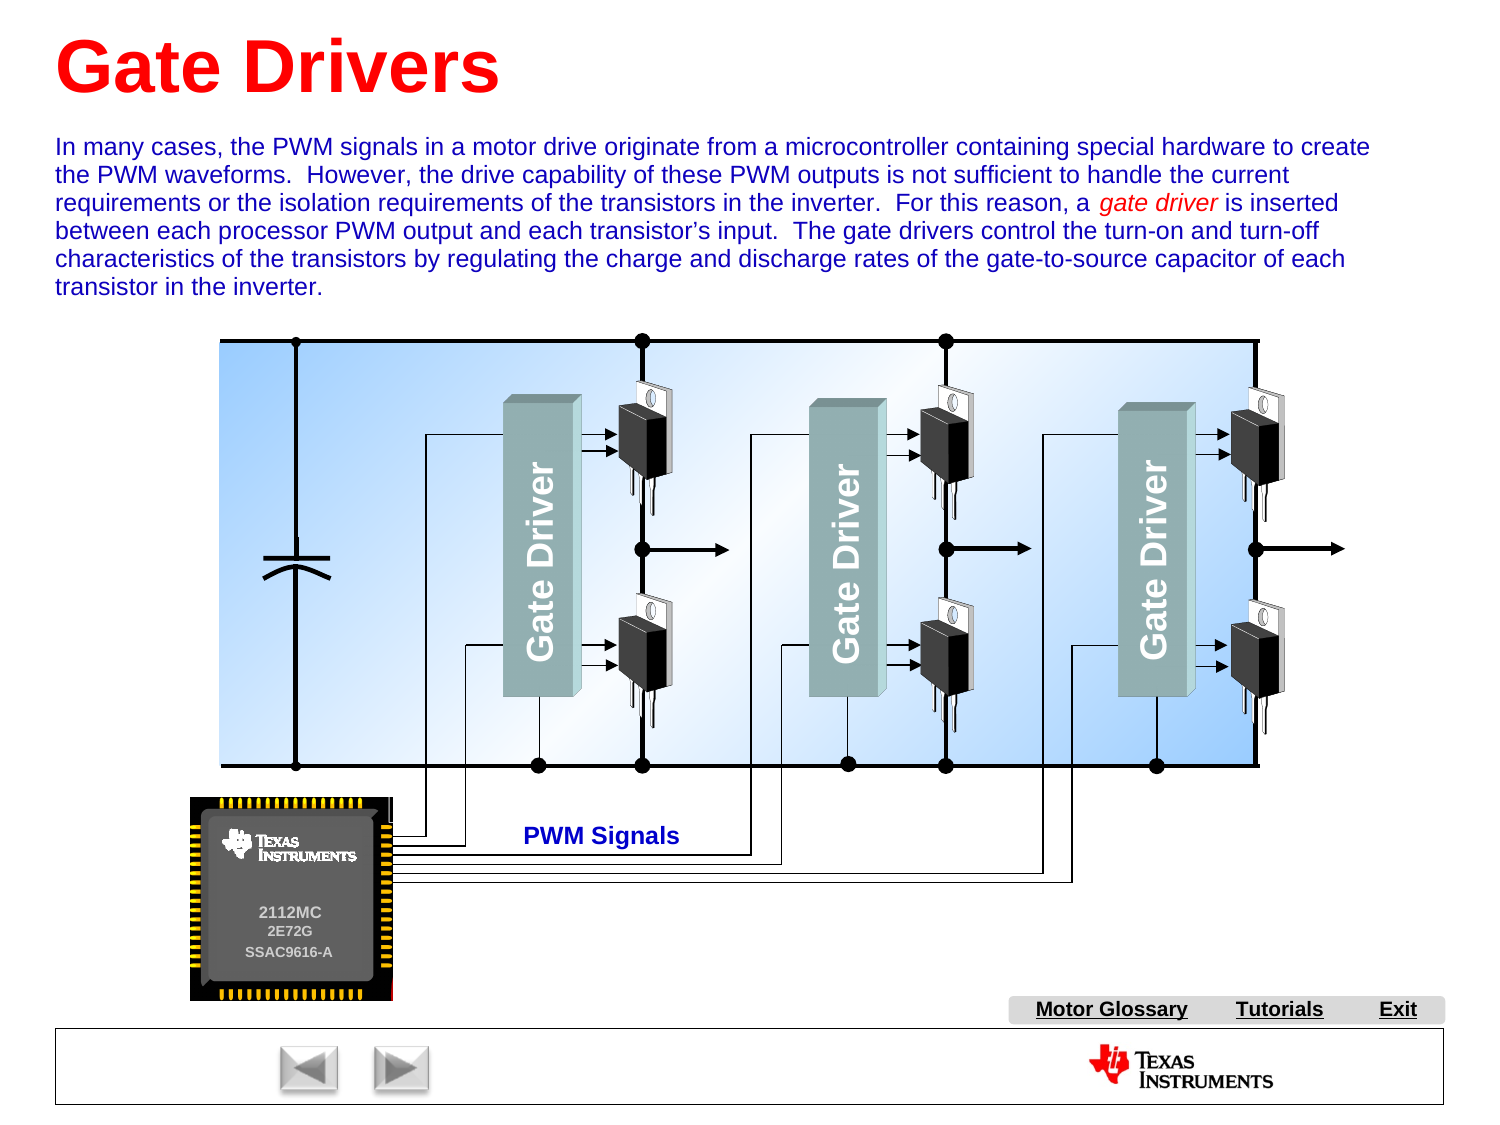

# Gate Drivers
In many cases, the PWM signals in a motor drive originate from a microcontroller containing special hardware to create the PWM waveforms. However, the drive capability of these PWM outputs is not sufficient to handle the current requirements or the isolation requirements of the transistors in the inverter. For this reason, a gate driver is inserted between each processor PWM output and each transistor’s input. The gate drivers control the turn-on and turn-off characteristics of the transistors by regulating the charge and discharge rates of the gate-to-source capacitor of each transistor in the inverter.
Gate Driver
Gate Driver
Gate Driver
2112MC
2E72G
SSAC9616-A
PWM Signals